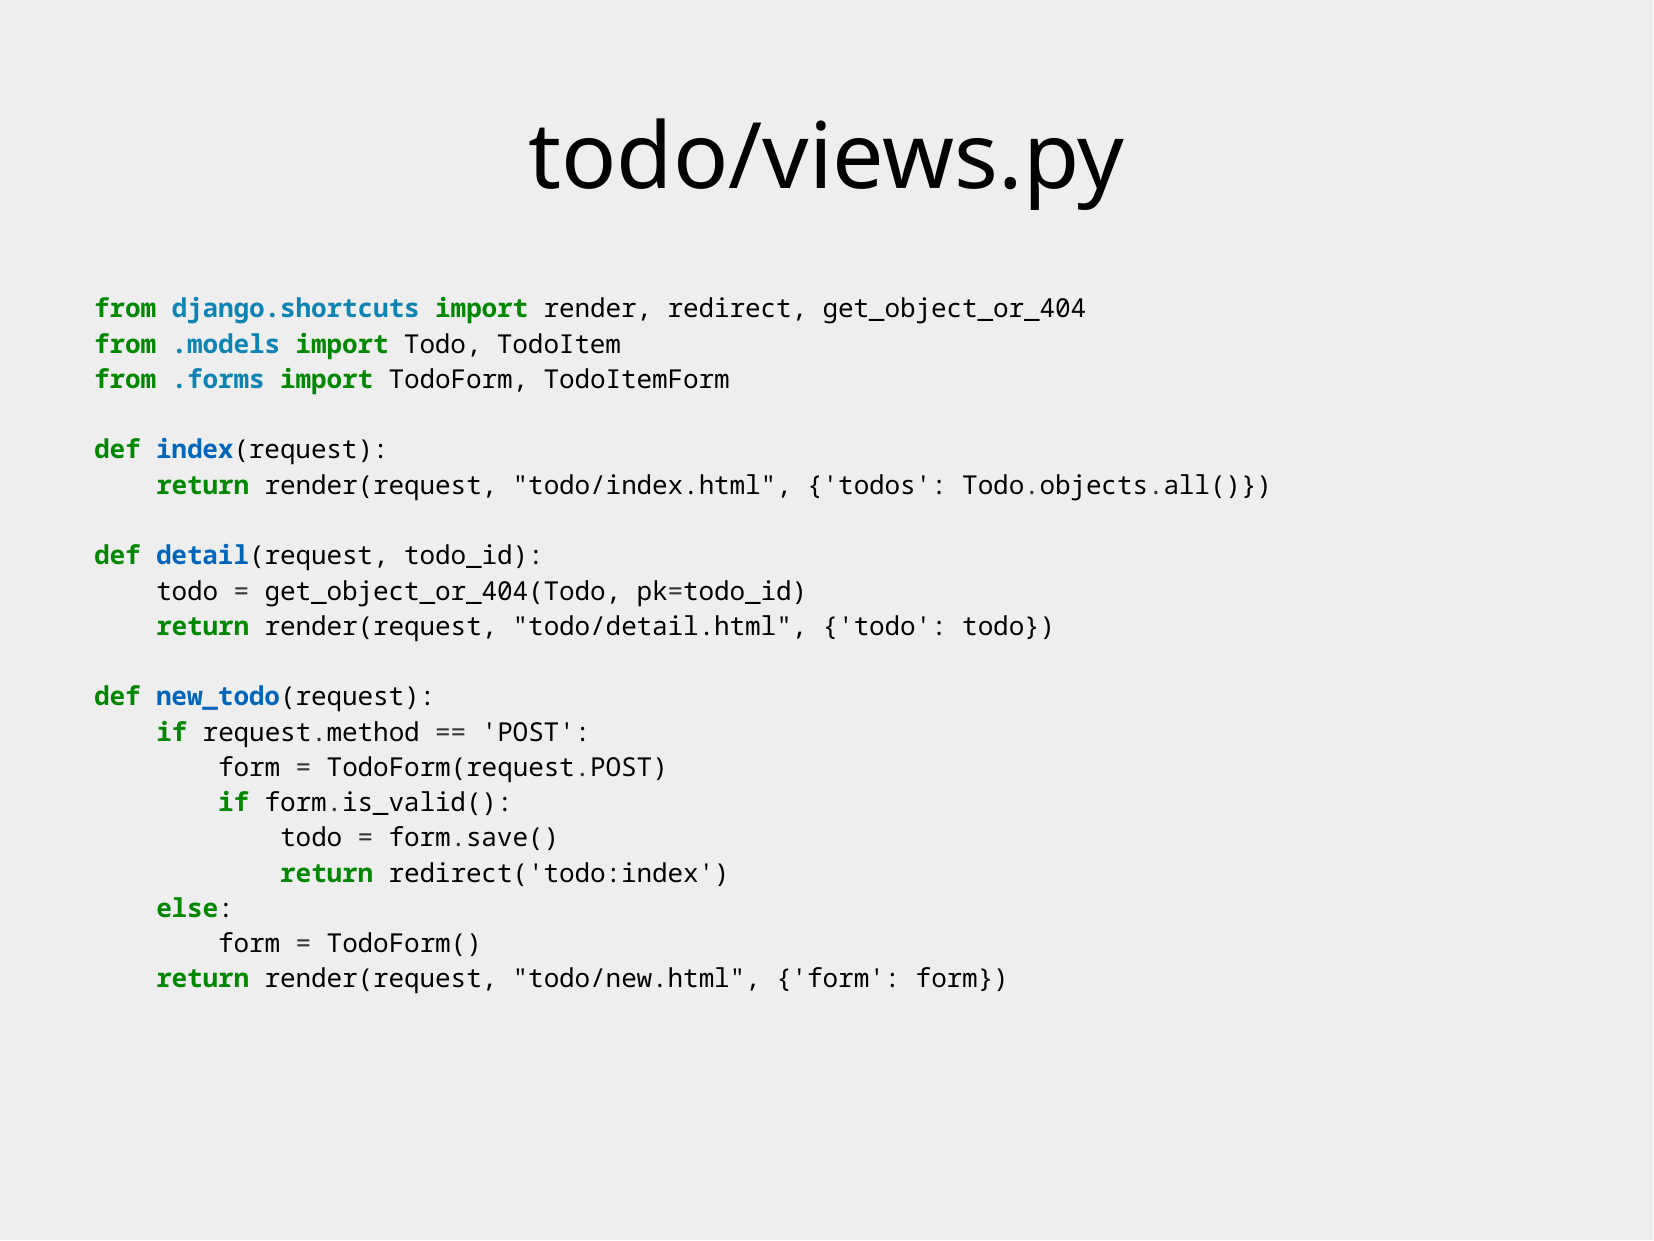

# todo/views.py
from django.shortcuts import render, redirect, get_object_or_404
from .models import Todo, TodoItem
from .forms import TodoForm, TodoItemForm
def index(request):
 return render(request, "todo/index.html", {'todos': Todo.objects.all()})
def detail(request, todo_id):
 todo = get_object_or_404(Todo, pk=todo_id)
 return render(request, "todo/detail.html", {'todo': todo})
def new_todo(request):
 if request.method == 'POST':
 form = TodoForm(request.POST)
 if form.is_valid():
 todo = form.save()
 return redirect('todo:index')
 else:
 form = TodoForm()
 return render(request, "todo/new.html", {'form': form})